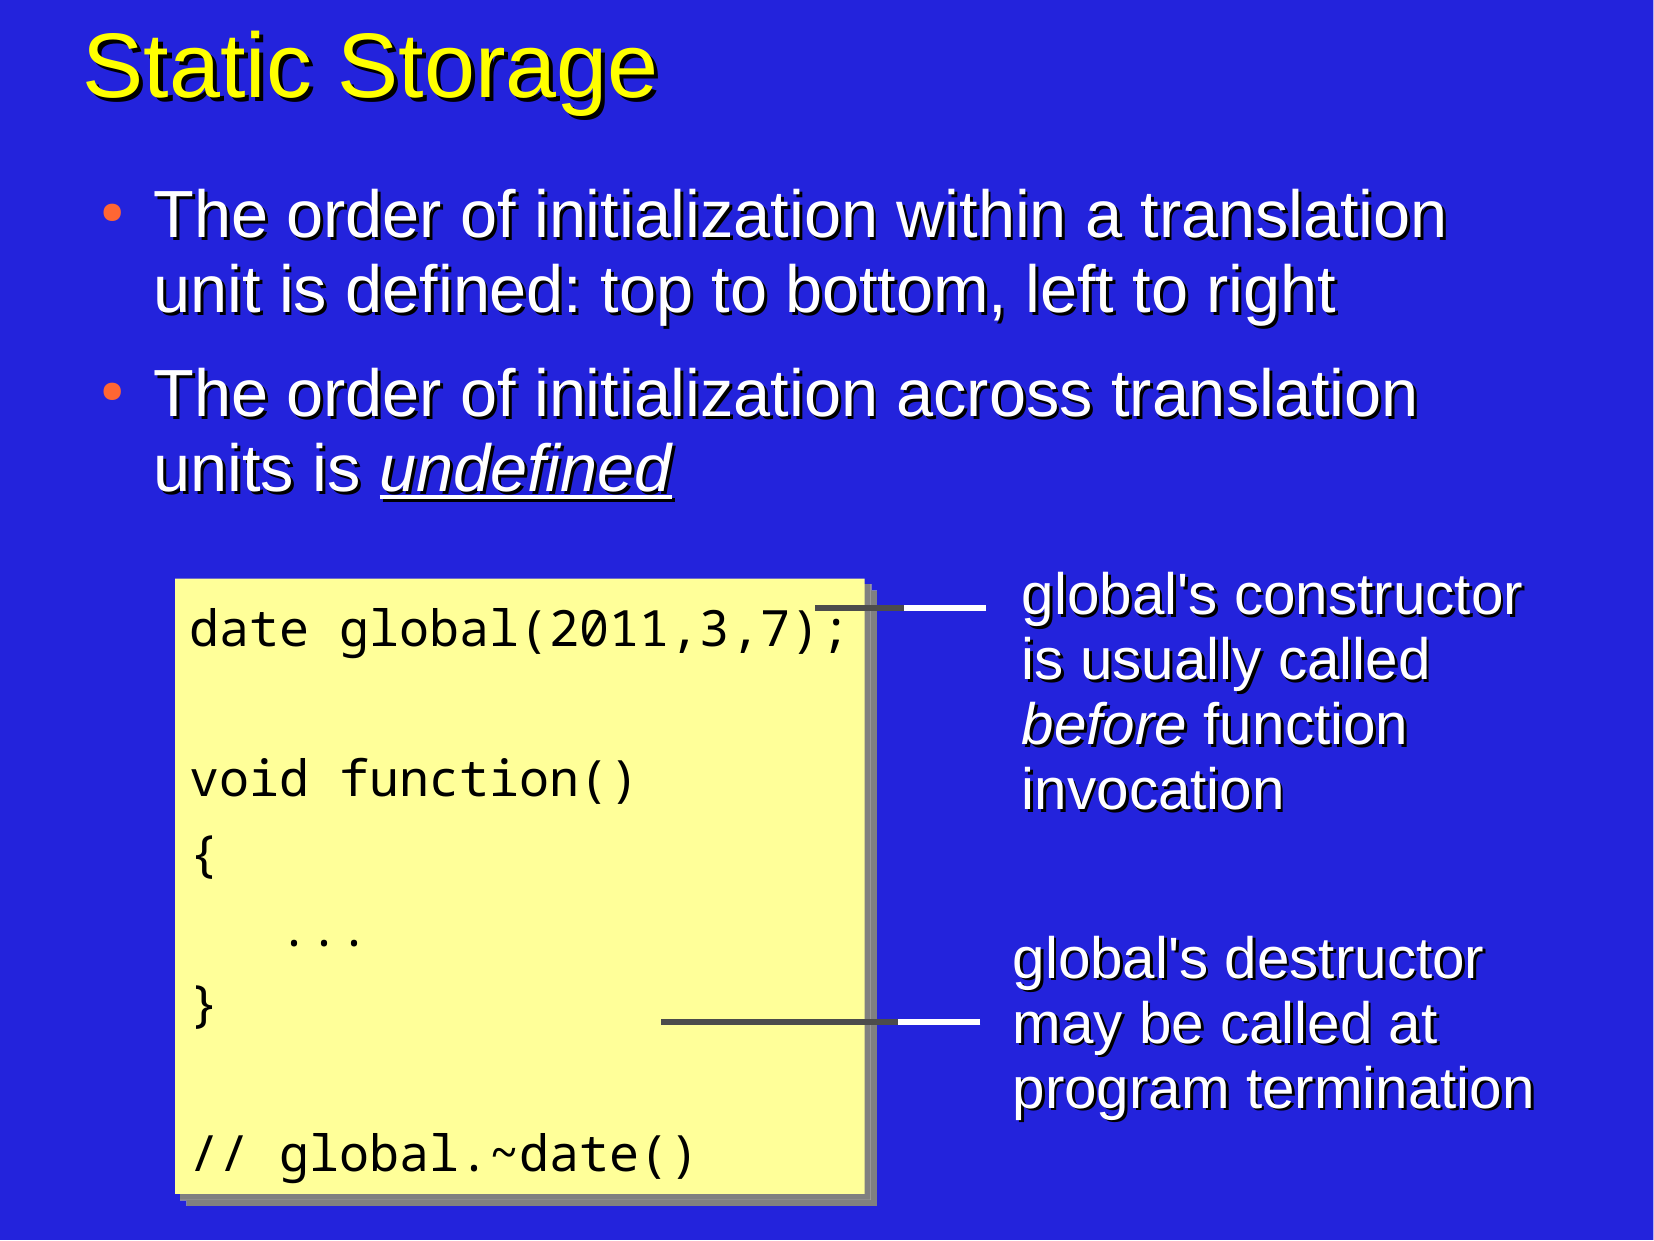

# Static Storage
The order of initialization within a translation unit is defined: top to bottom, left to right
The order of initialization across translation units is undefined
global's constructor is usually called before function invocation
date global(2011,3,7);
void function()
{
 ...
}
// global.~date()
global's destructor may be called at program termination